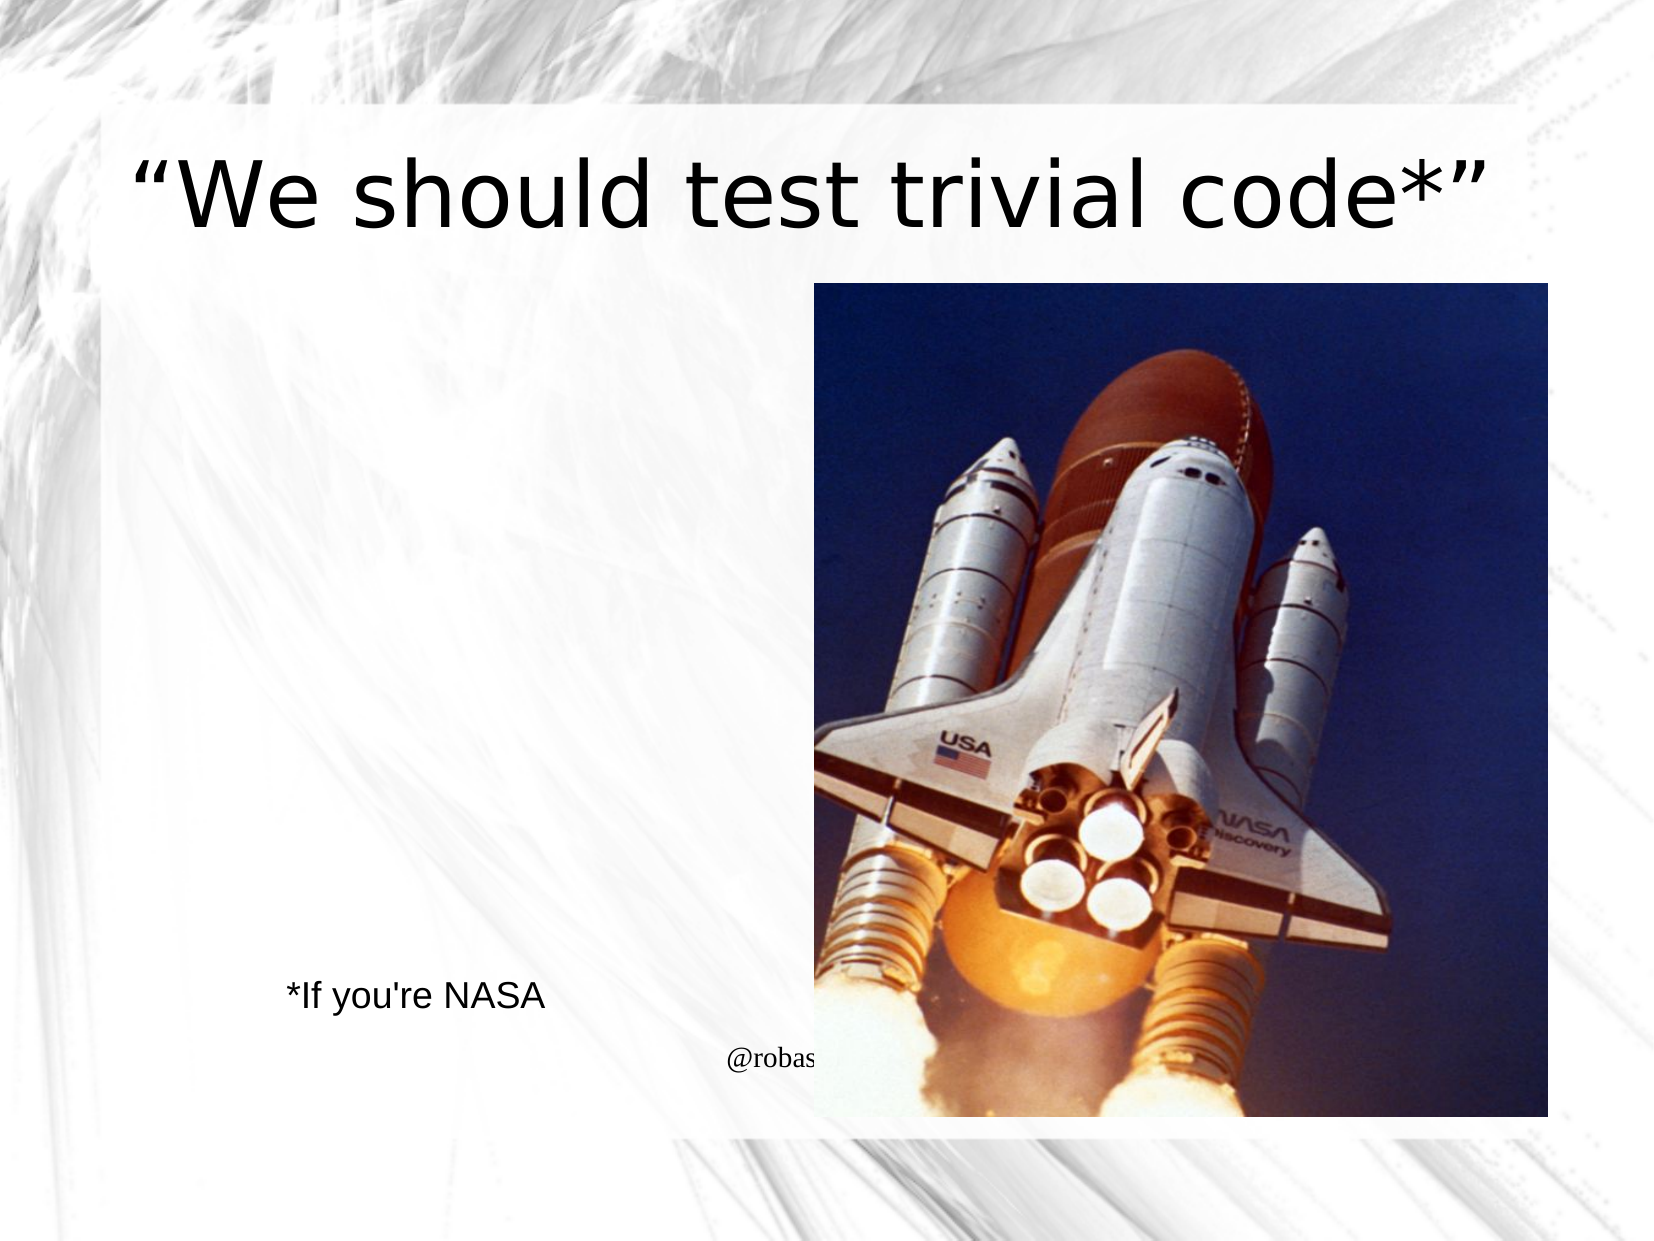

# “We should test trivial code*”
*If you're NASA
@robashton